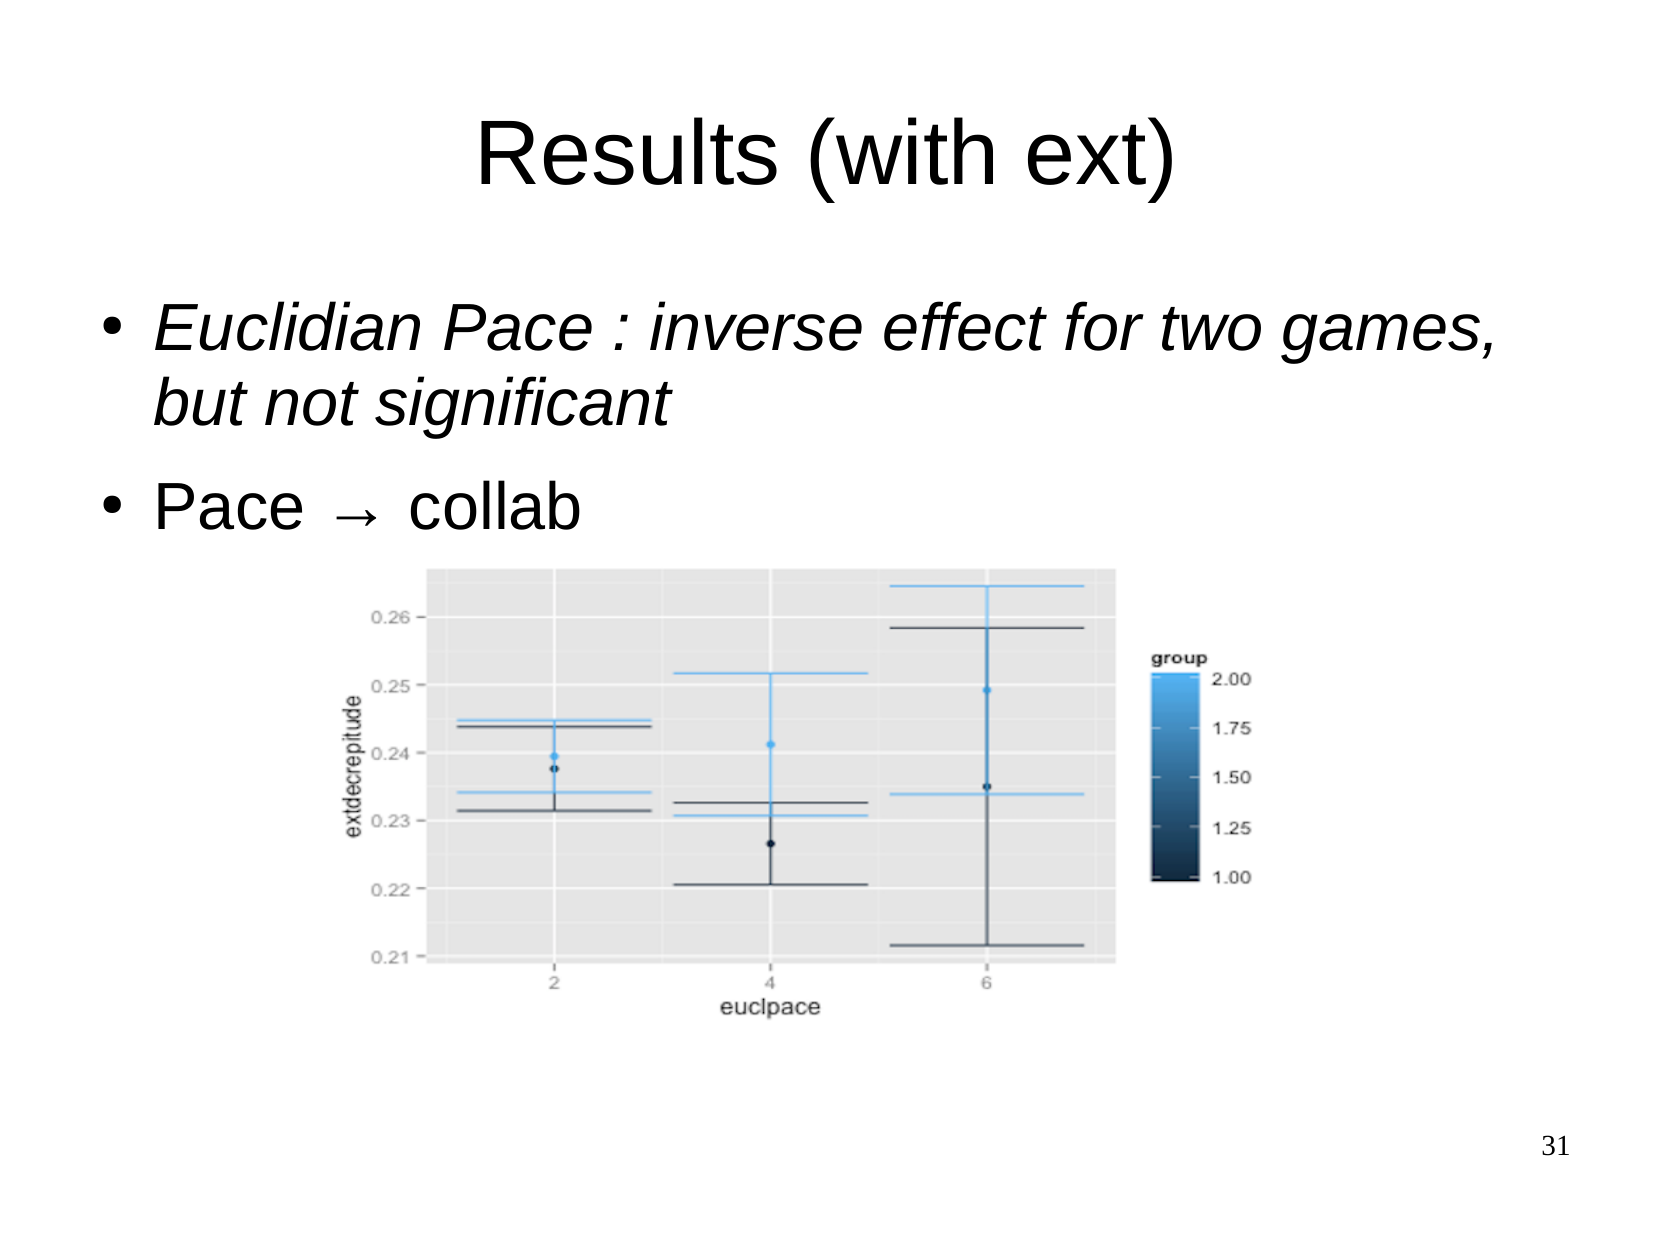

# Results (with ext)
Euclidian Pace : inverse effect for two games, but not significant
Pace → collab
31